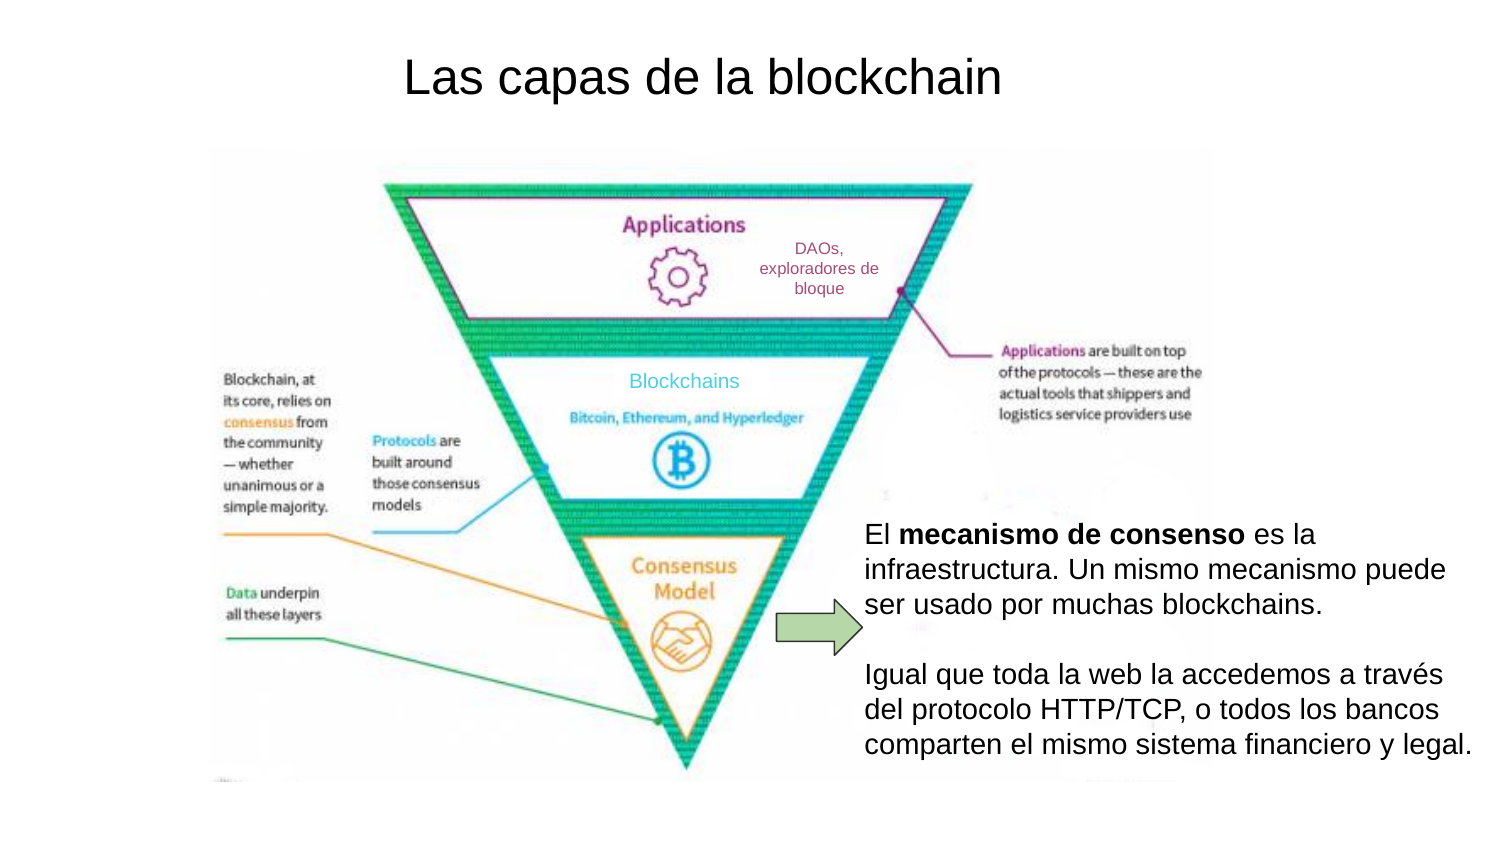

Las capas de la blockchain
#
DAOs, exploradores de bloque
Blockchains
El mecanismo de consenso es la infraestructura. Un mismo mecanismo puede ser usado por muchas blockchains.
Igual que toda la web la accedemos a través del protocolo HTTP/TCP, o todos los bancos comparten el mismo sistema financiero y legal.